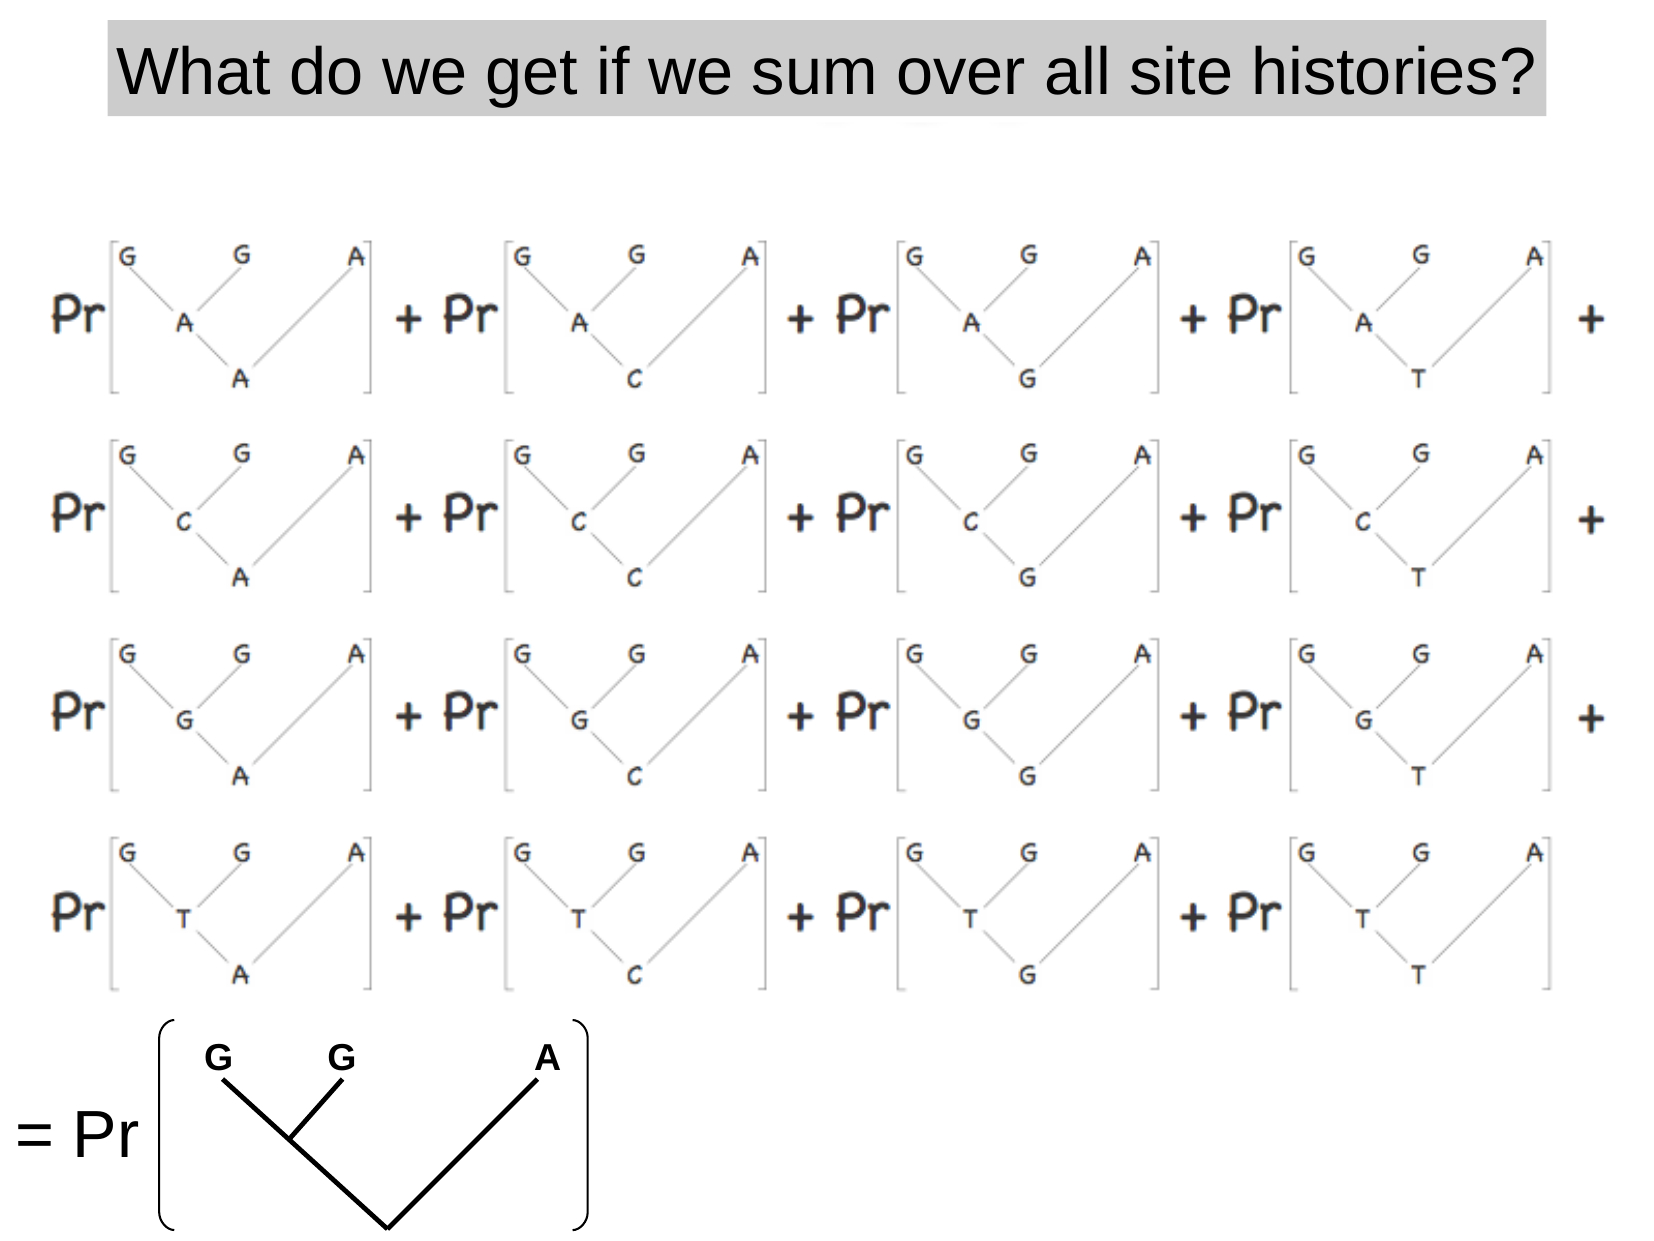

What do we get if we sum over all site histories?
G
G
A
= Pr